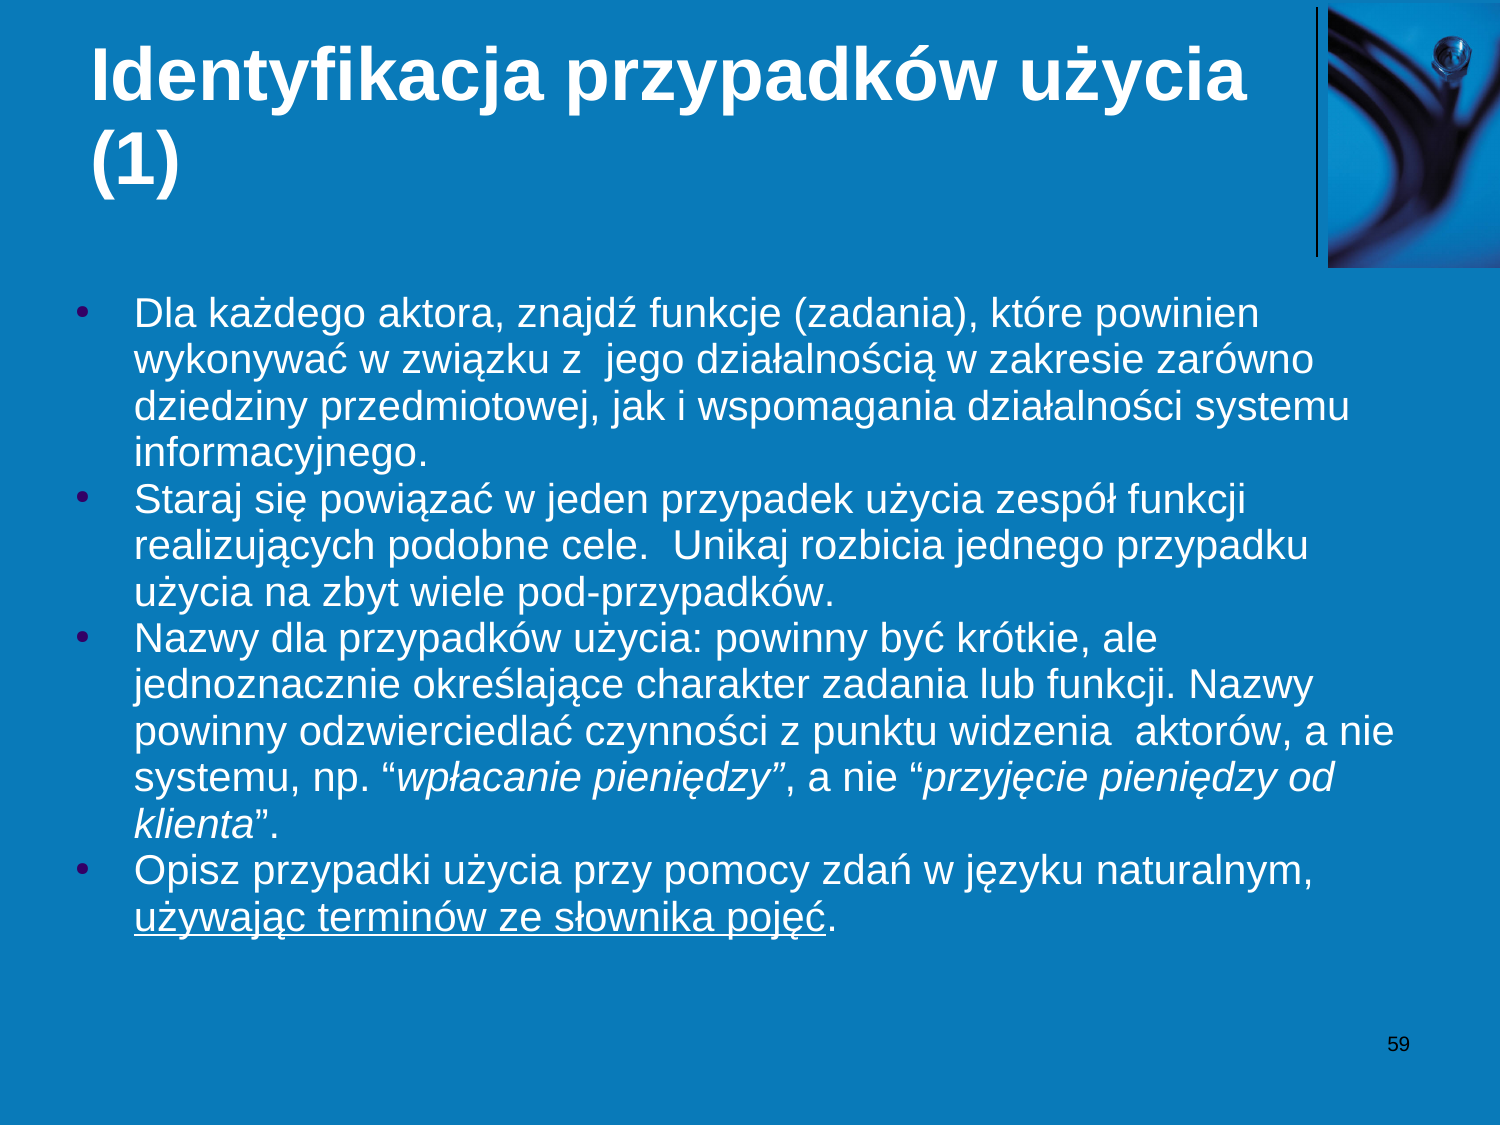

# Identyfikacja przypadków użycia (1)
Dla każdego aktora, znajdź funkcje (zadania), które powinien wykonywać w związku z jego działalnością w zakresie zarówno dziedziny przedmiotowej, jak i wspomagania działalności systemu informacyjnego.
Staraj się powiązać w jeden przypadek użycia zespół funkcji realizujących podobne cele. Unikaj rozbicia jednego przypadku użycia na zbyt wiele pod-przypadków.
Nazwy dla przypadków użycia: powinny być krótkie, ale jednoznacznie określające charakter zadania lub funkcji. Nazwy powinny odzwierciedlać czynności z punktu widzenia aktorów, a nie systemu, np. “wpłacanie pieniędzy”, a nie “przyjęcie pieniędzy od klienta”.
Opisz przypadki użycia przy pomocy zdań w języku naturalnym, używając terminów ze słownika pojęć.
59